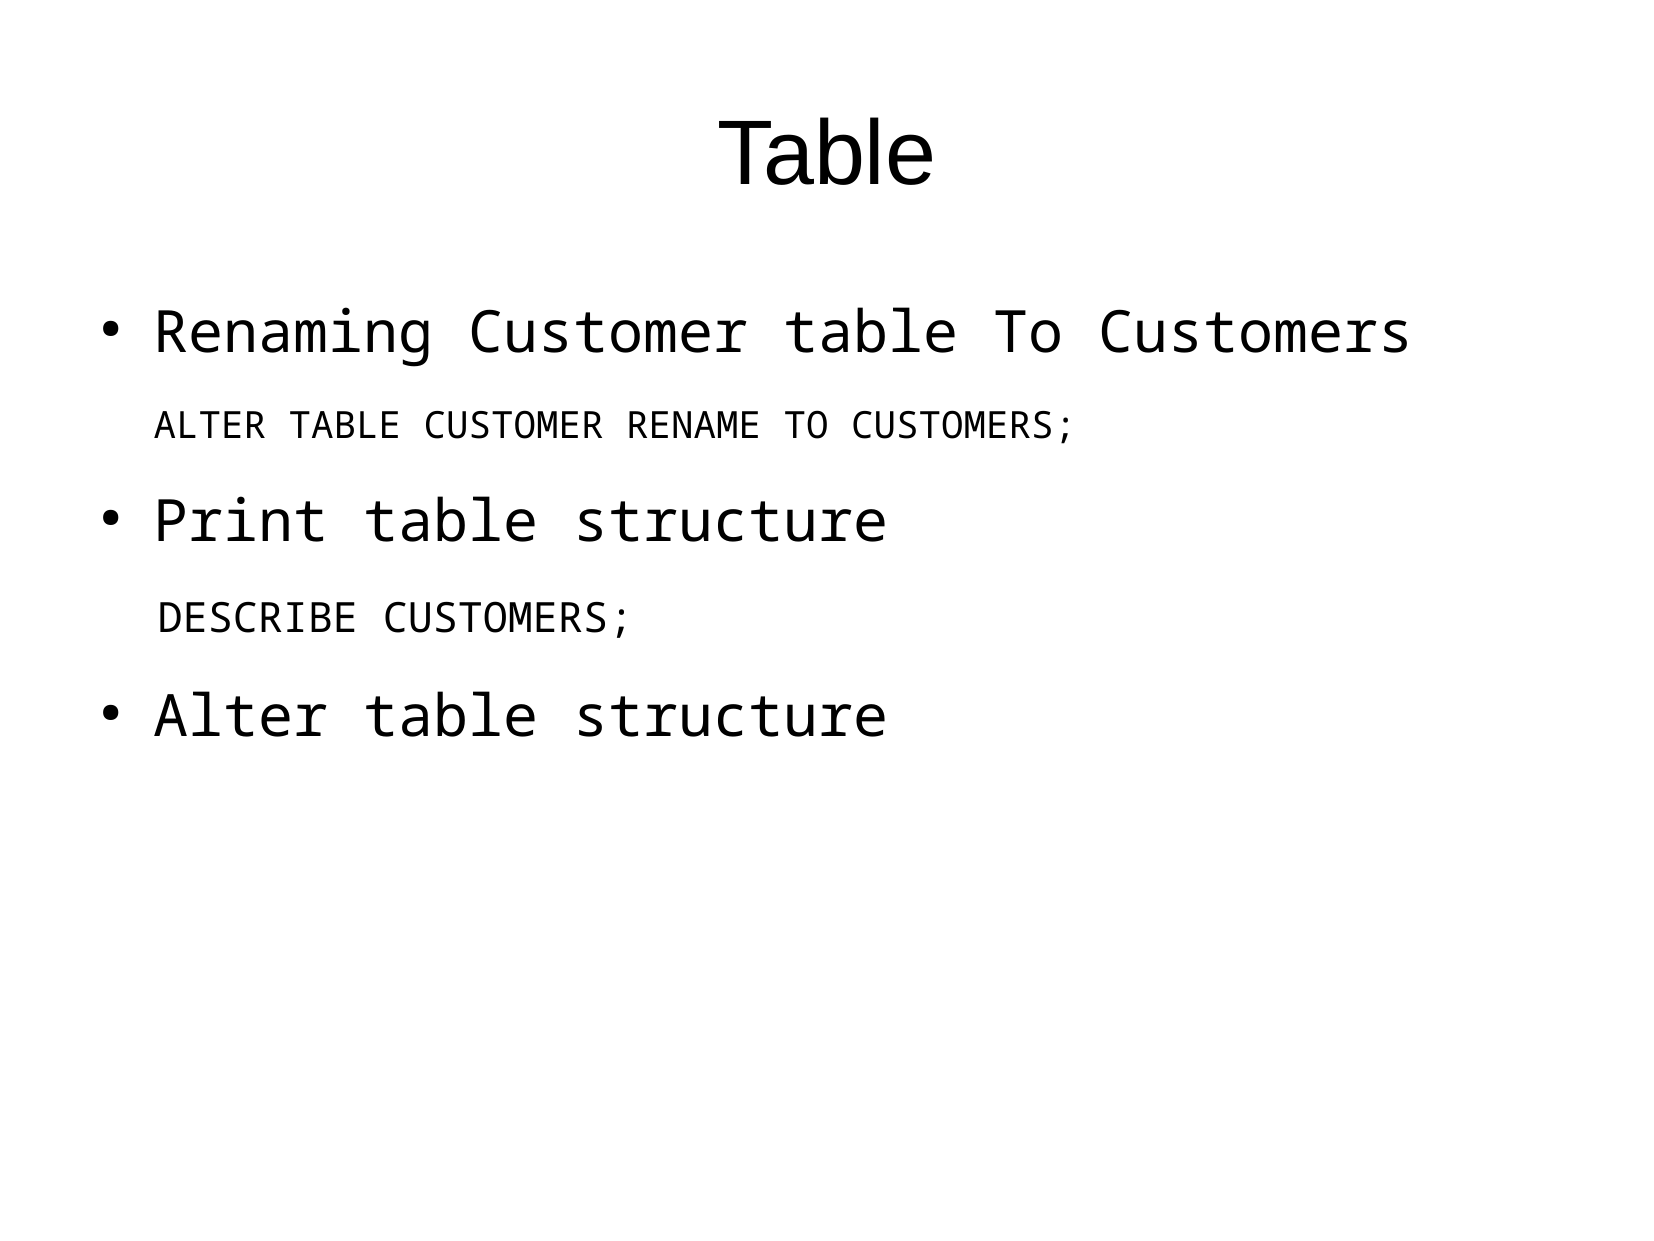

# Table
Renaming Customer table To Customers
ALTER TABLE CUSTOMER RENAME TO CUSTOMERS;
Print table structure
 DESCRIBE CUSTOMERS;
Alter table structure